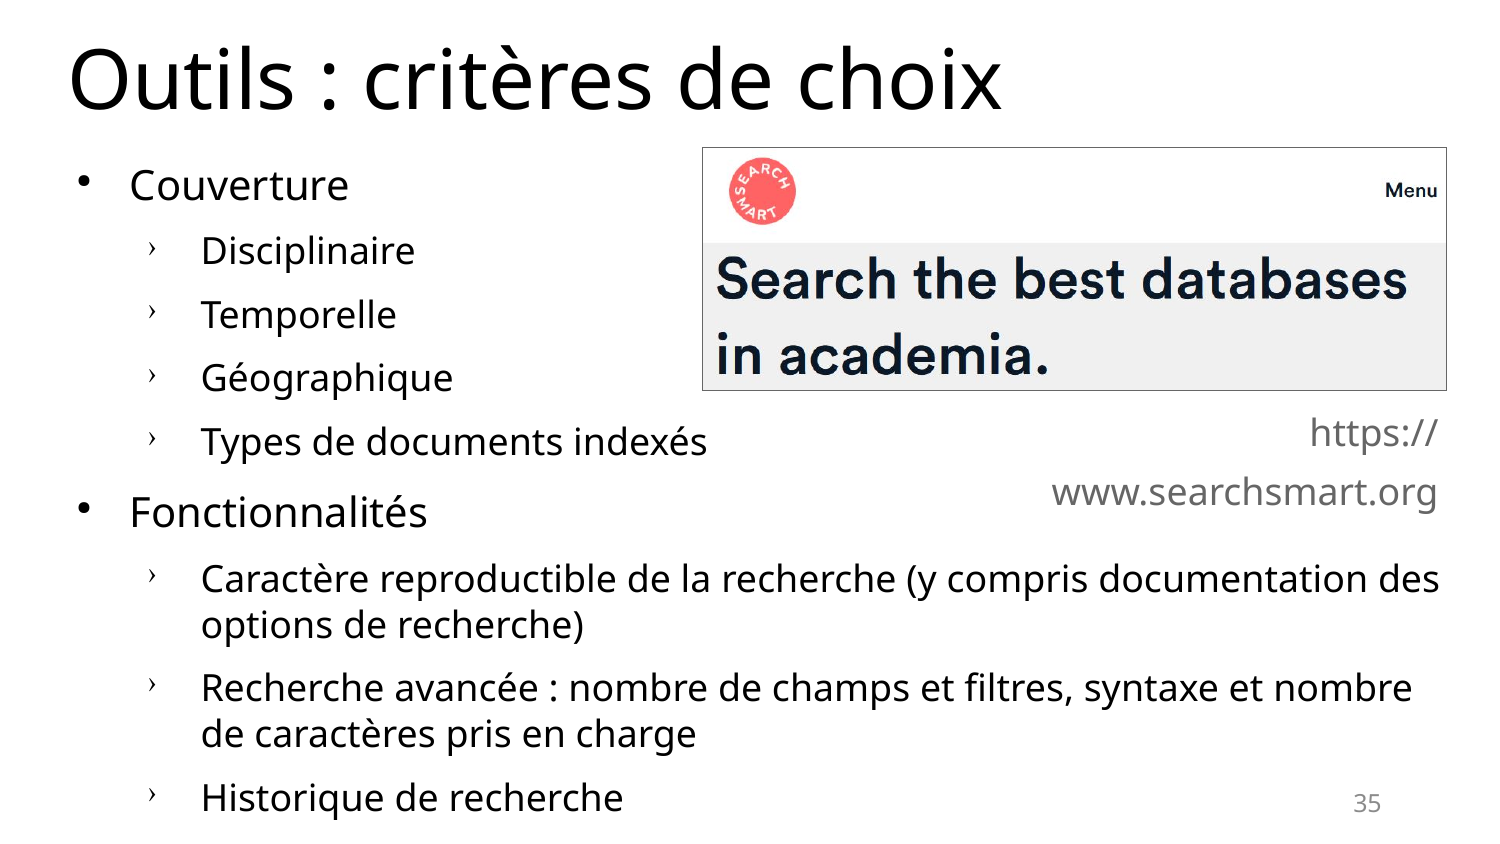

# Outils : critères de choix
Couverture
Disciplinaire
Temporelle
Géographique
Types de documents indexés
Fonctionnalités
Caractère reproductible de la recherche (y compris documentation des options de recherche)
Recherche avancée : nombre de champs et filtres, syntaxe et nombre de caractères pris en charge
Historique de recherche
Export (cf. diapo suiv)
Recherche de citations
https://www.searchsmart.org
35